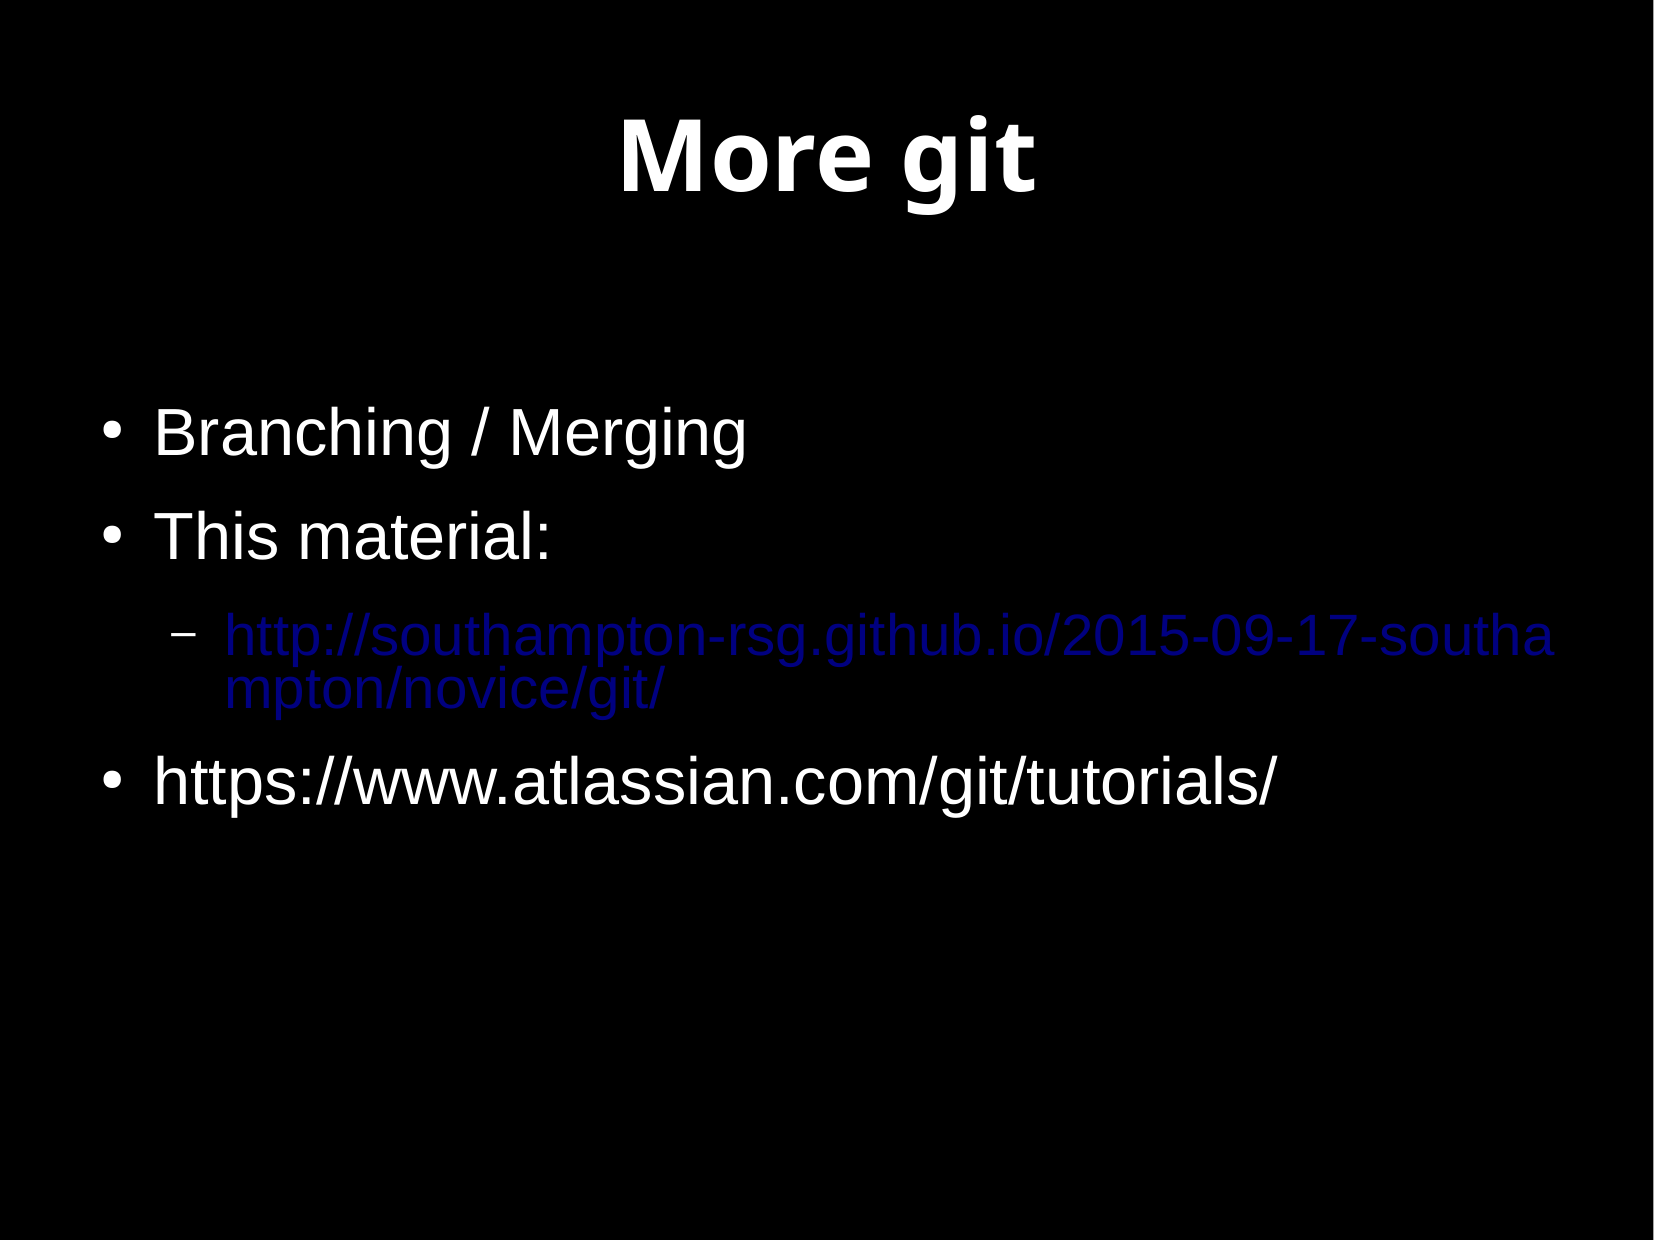

# More git
Branching / Merging
This material:
http://southampton-rsg.github.io/2015-09-17-southampton/novice/git/
https://www.atlassian.com/git/tutorials/